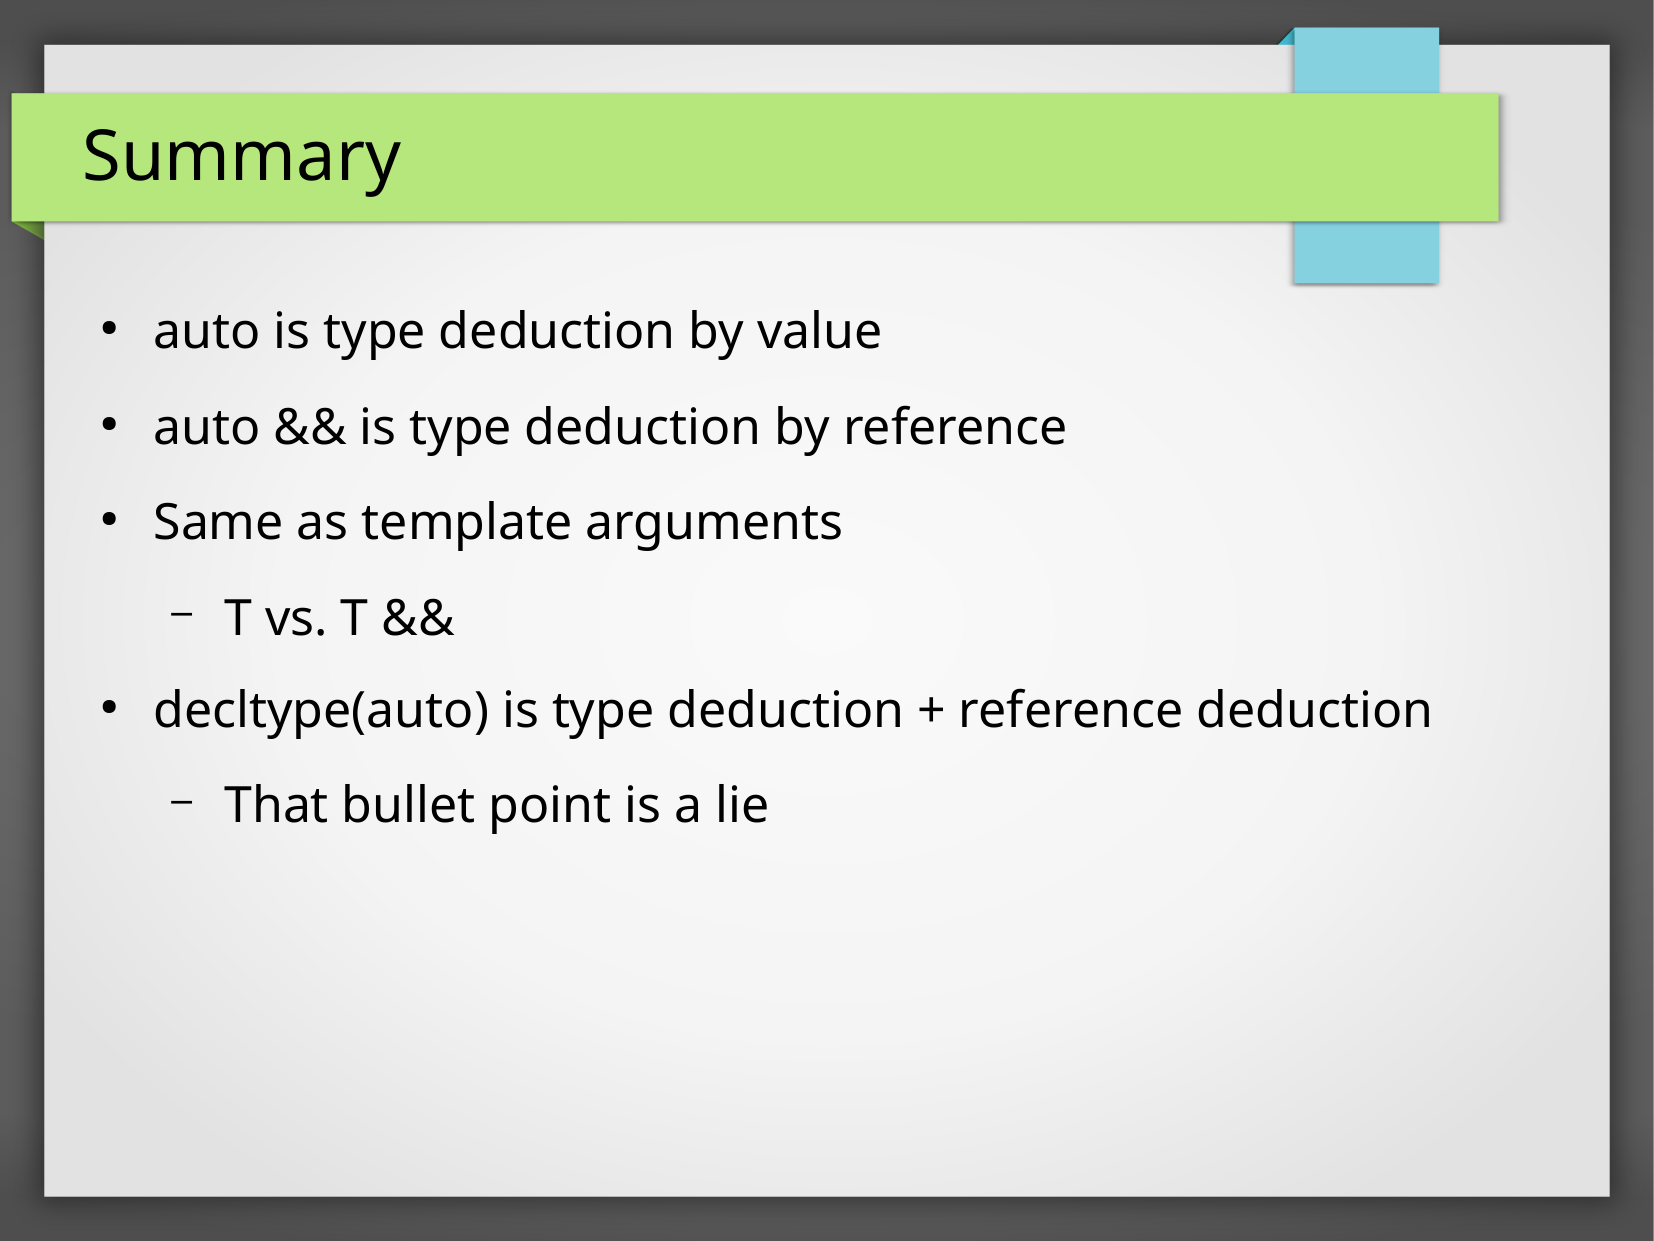

# Summary
auto is type deduction by value
auto && is type deduction by reference
Same as template arguments
T vs. T &&
decltype(auto) is type deduction + reference deduction
That bullet point is a lie